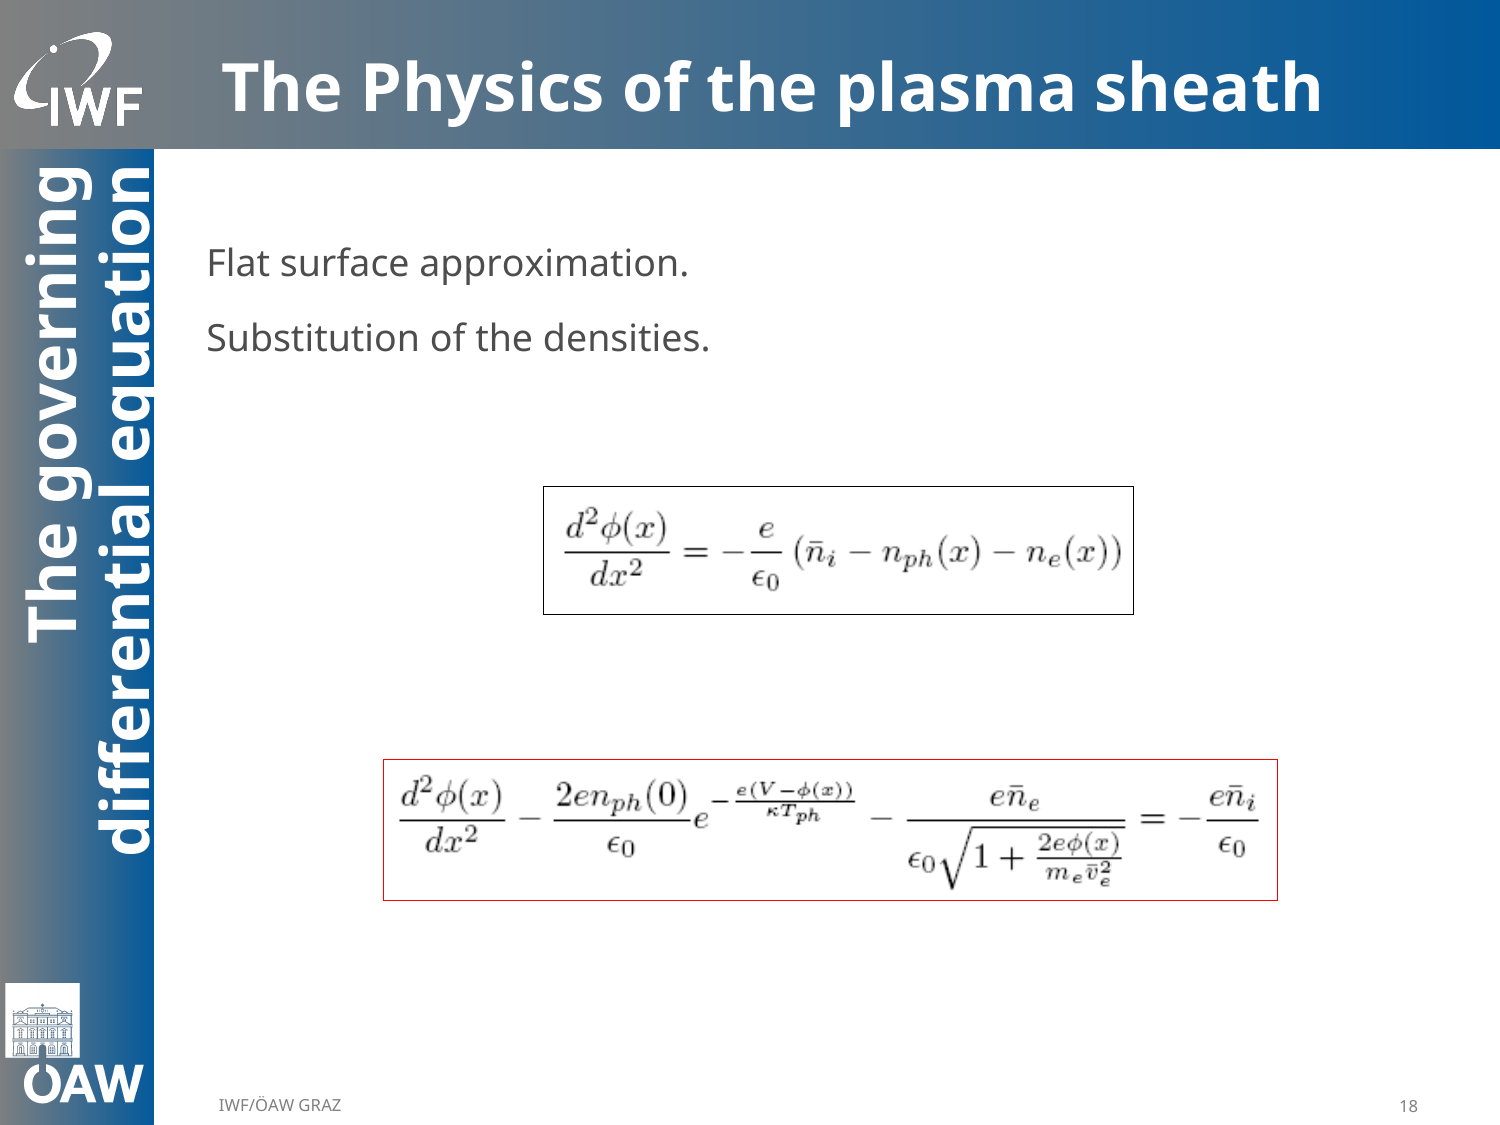

The Physics of the plasma sheath
# Flat surface approximation.
Substitution of the densities.
The governing differential equation
IWF/ÖAW GRAZ
18